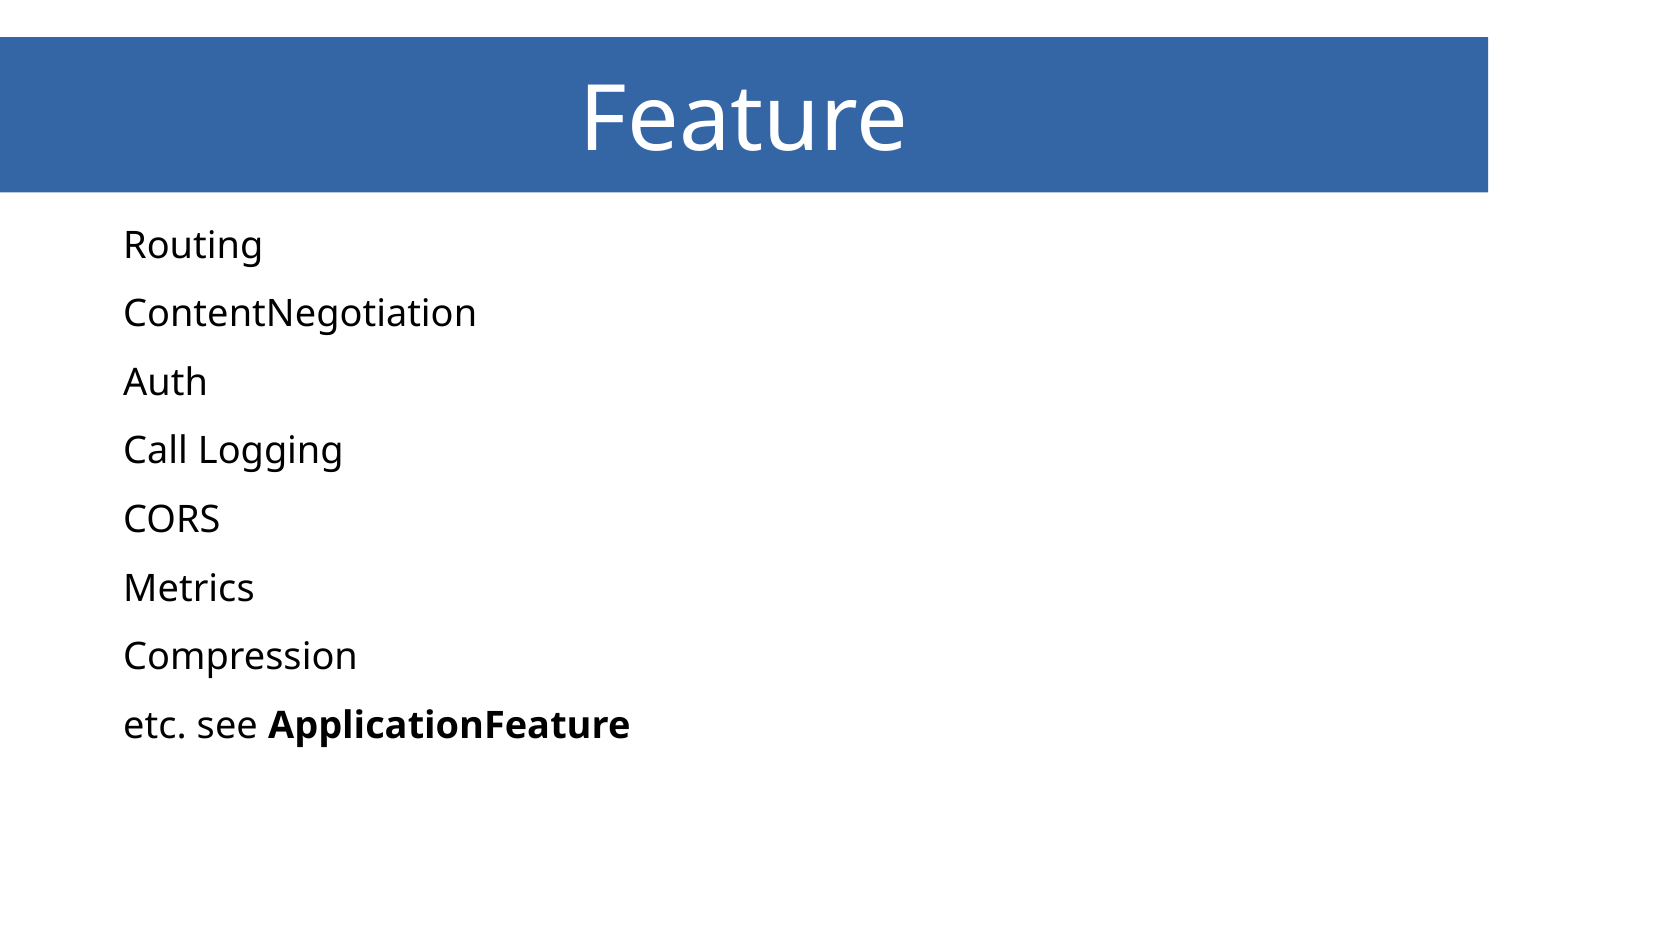

# Feature
Routing
ContentNegotiation
Auth
Call Logging
CORS
Metrics
Compression
etc. see ApplicationFeature